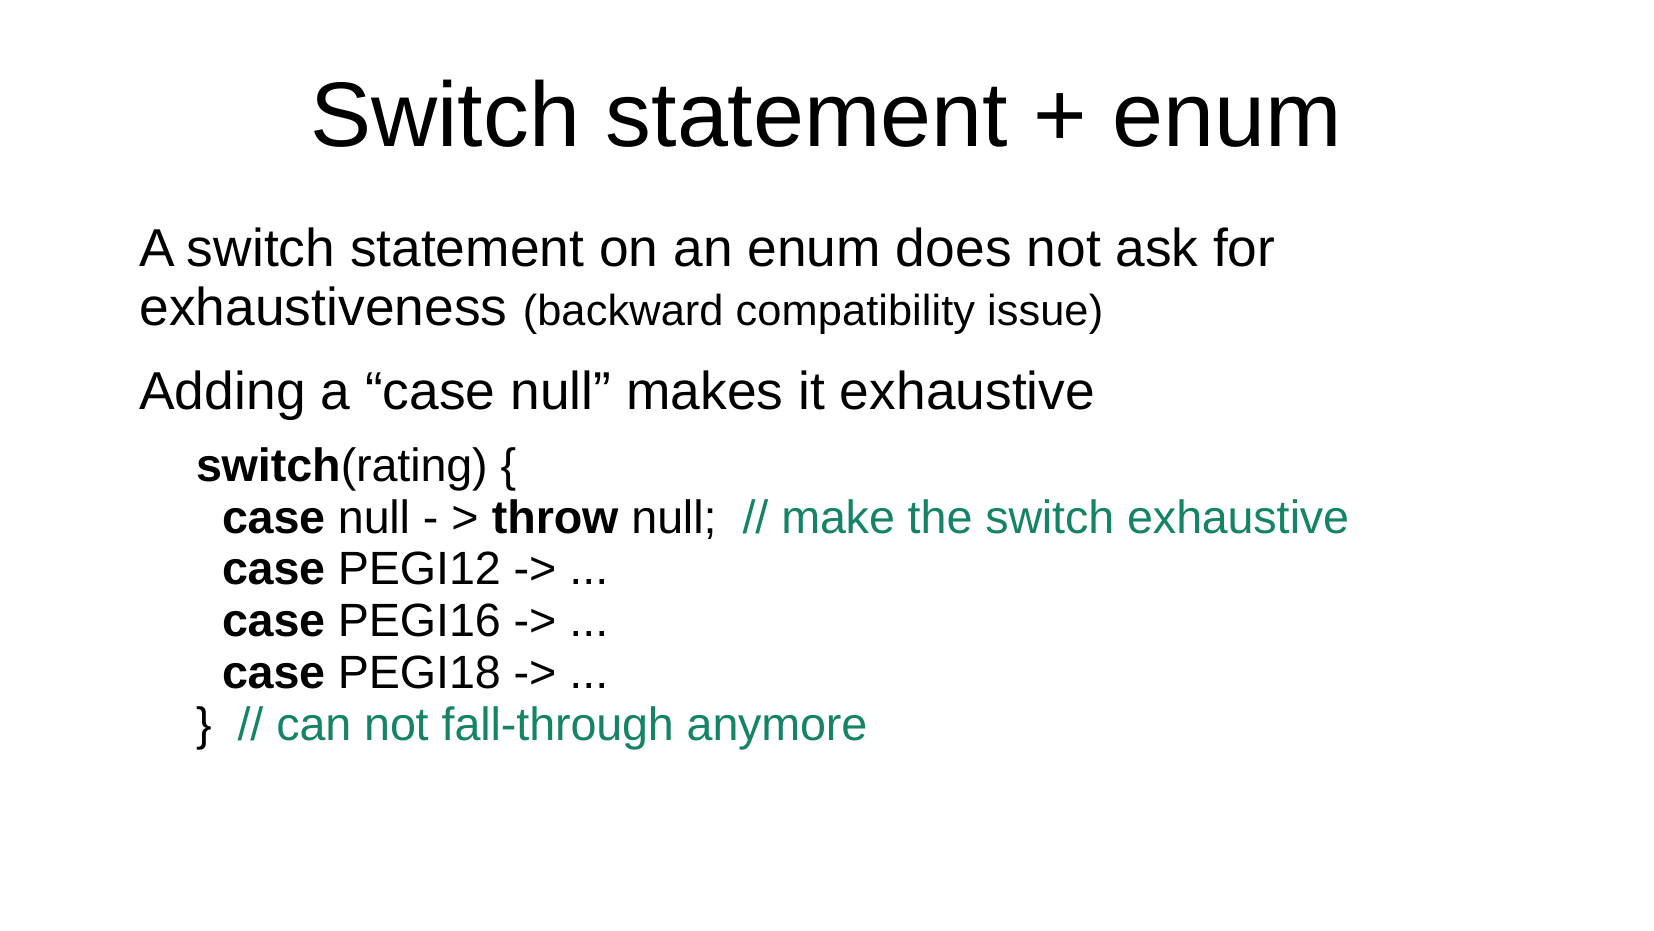

# Switch statement + enum
A switch statement on an enum does not ask for exhaustiveness (backward compatibility issue)
Adding a “case null” makes it exhaustive
switch(rating) {
 case null - > throw null; // make the switch exhaustive
 case PEGI12 -> ...
 case PEGI16 -> ...
 case PEGI18 -> ...
} // can not fall-through anymore